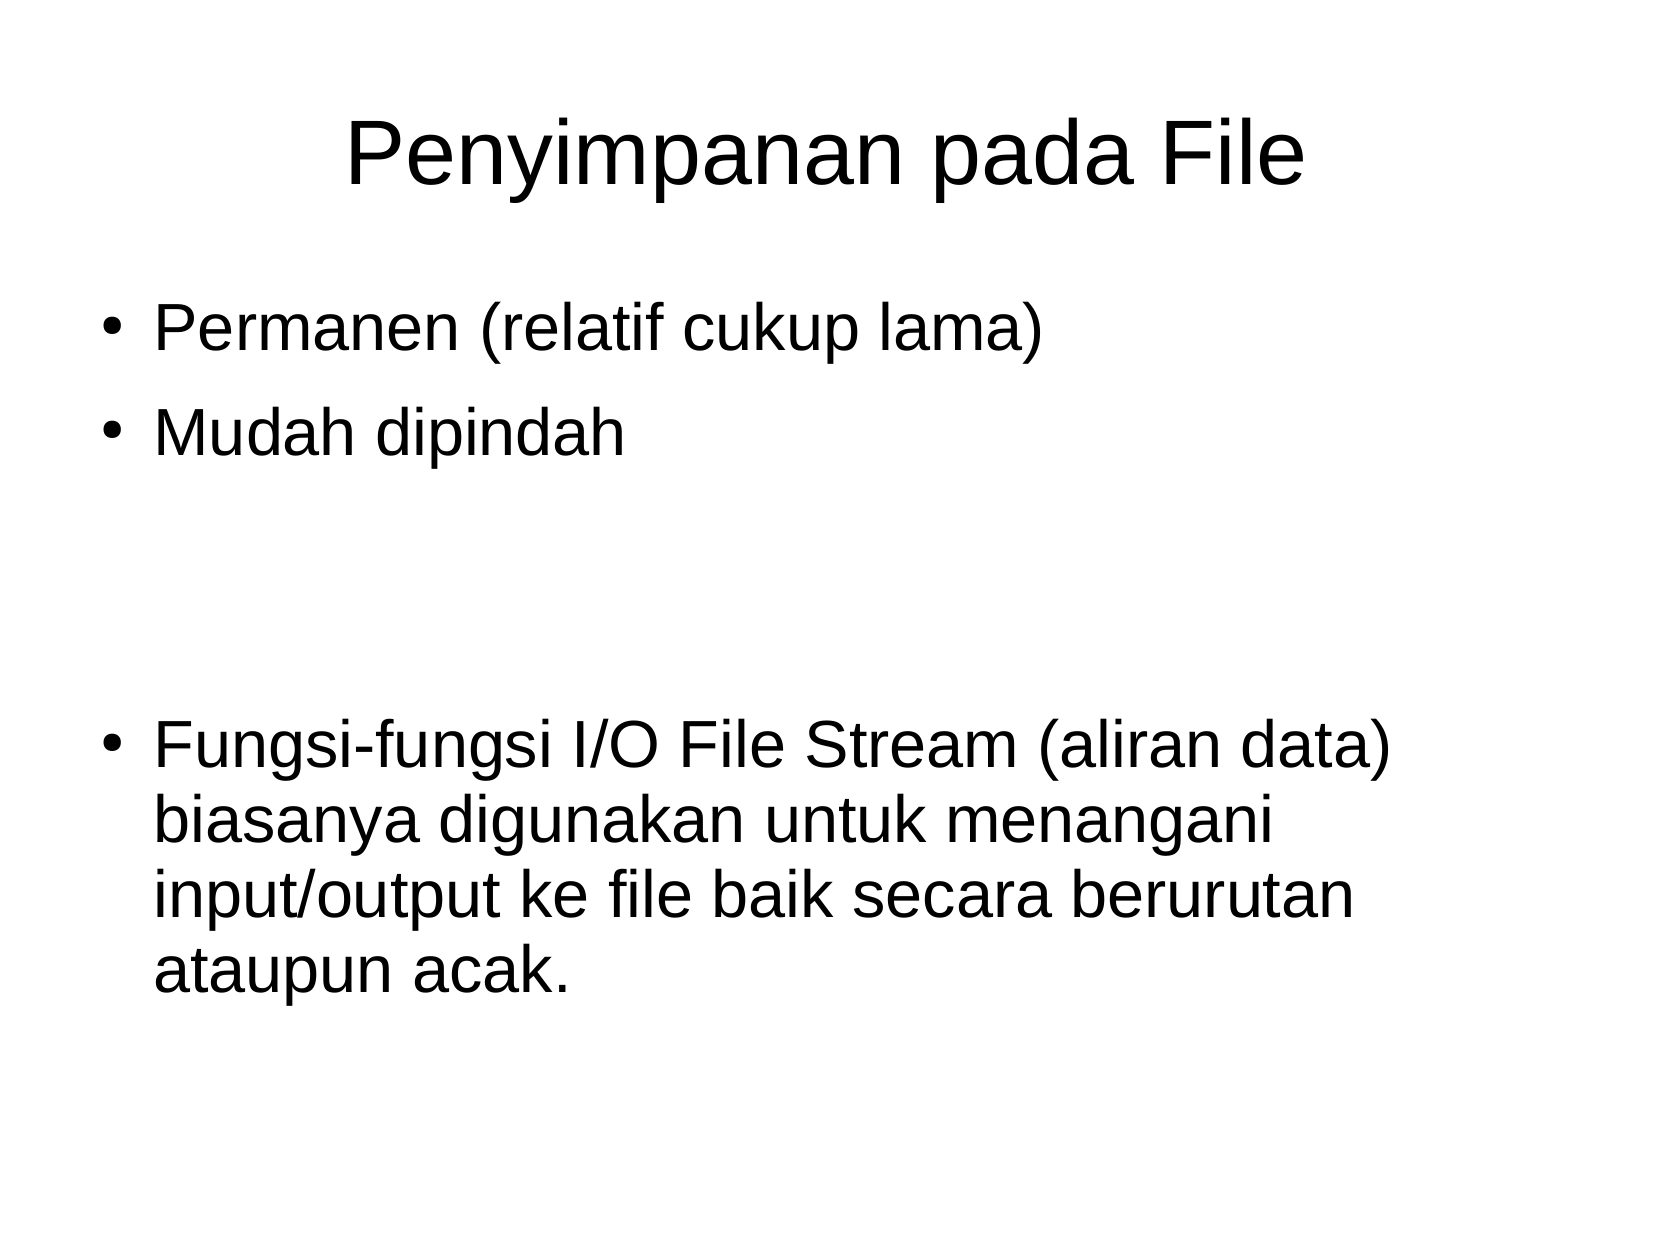

# Penyimpanan pada File
Permanen (relatif cukup lama)
Mudah dipindah
Fungsi-fungsi I/O File Stream (aliran data) biasanya digunakan untuk menangani input/output ke file baik secara berurutan ataupun acak.